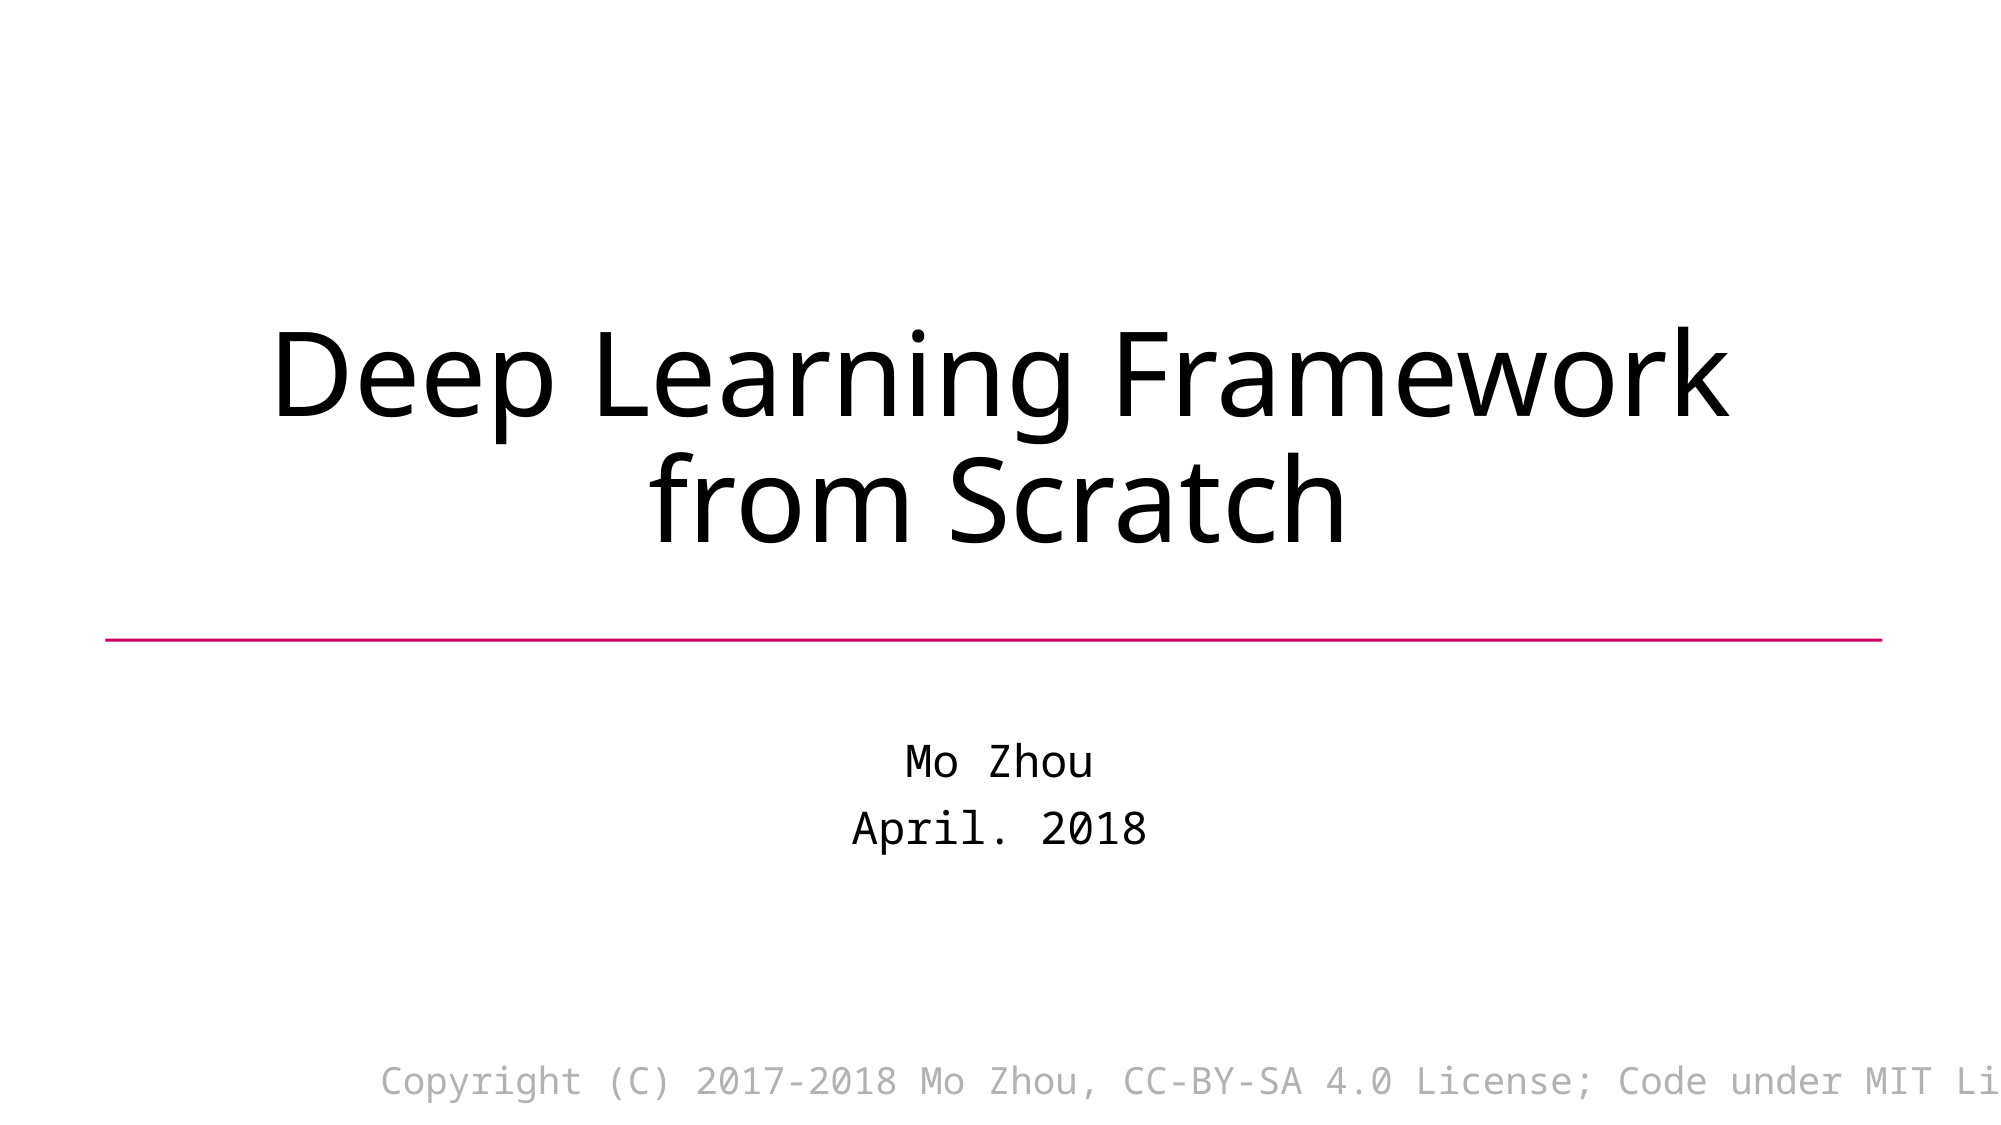

# Deep Learning Framework from Scratch
Mo Zhou
April. 2018
Copyright (C) 2017-2018 Mo Zhou, CC-BY-SA 4.0 License; Code under MIT License